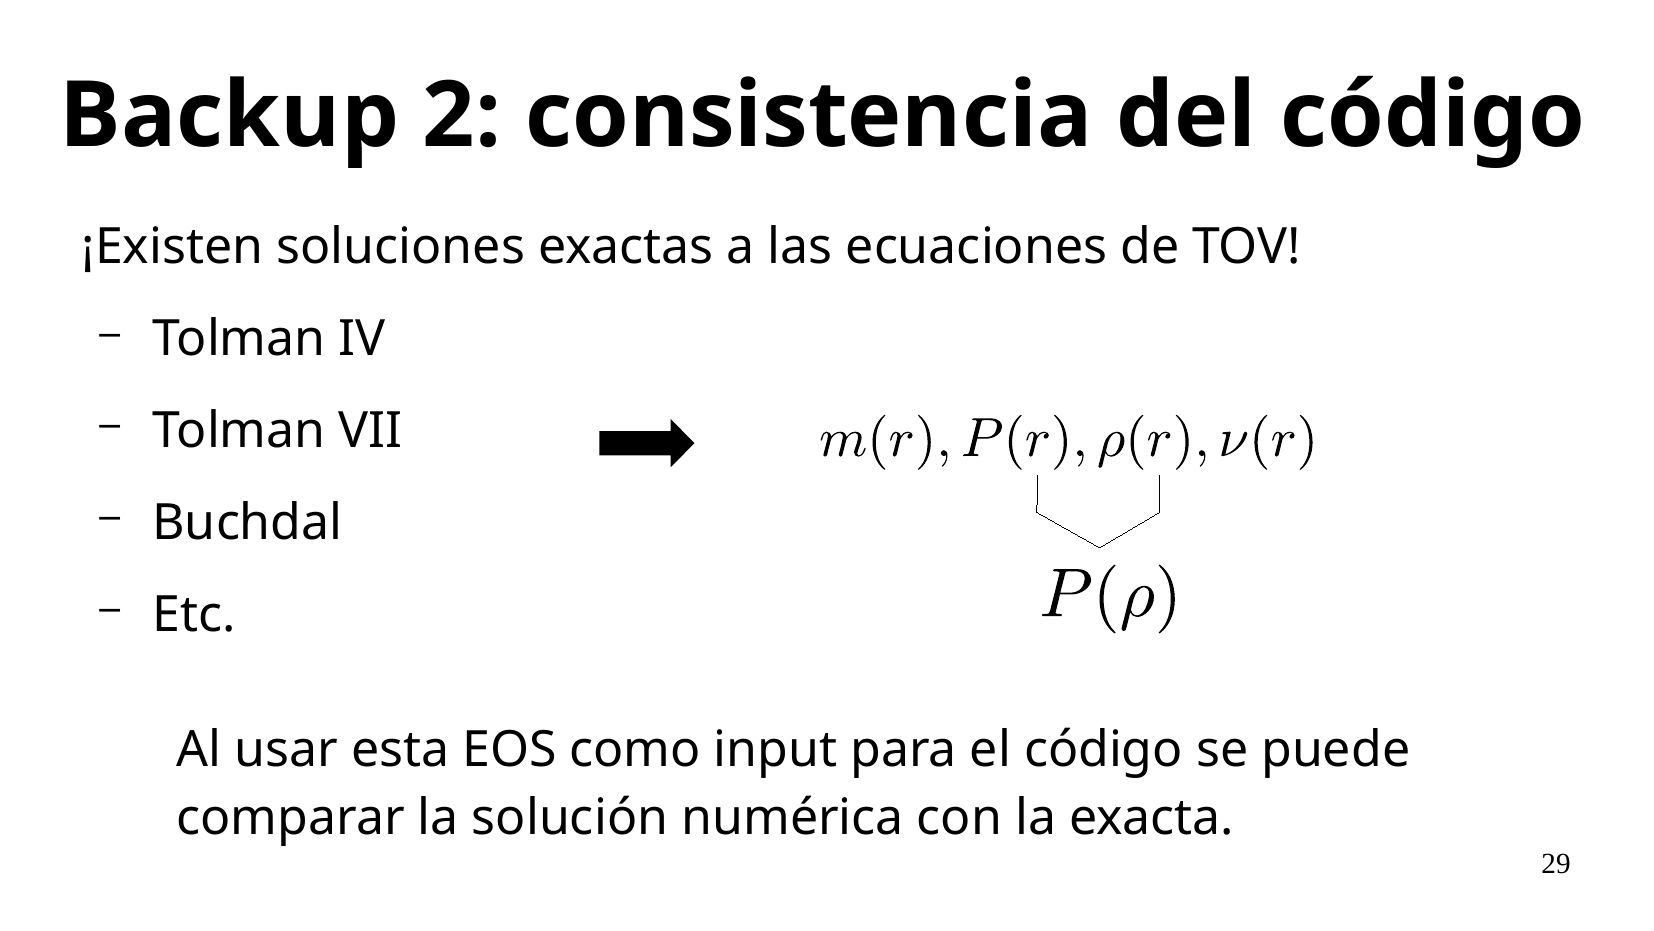

# Backup 2: consistencia del código
¡Existen soluciones exactas a las ecuaciones de TOV!
Tolman IV
Tolman VII
Buchdal
Etc.
Al usar esta EOS como input para el código se puede comparar la solución numérica con la exacta.
29